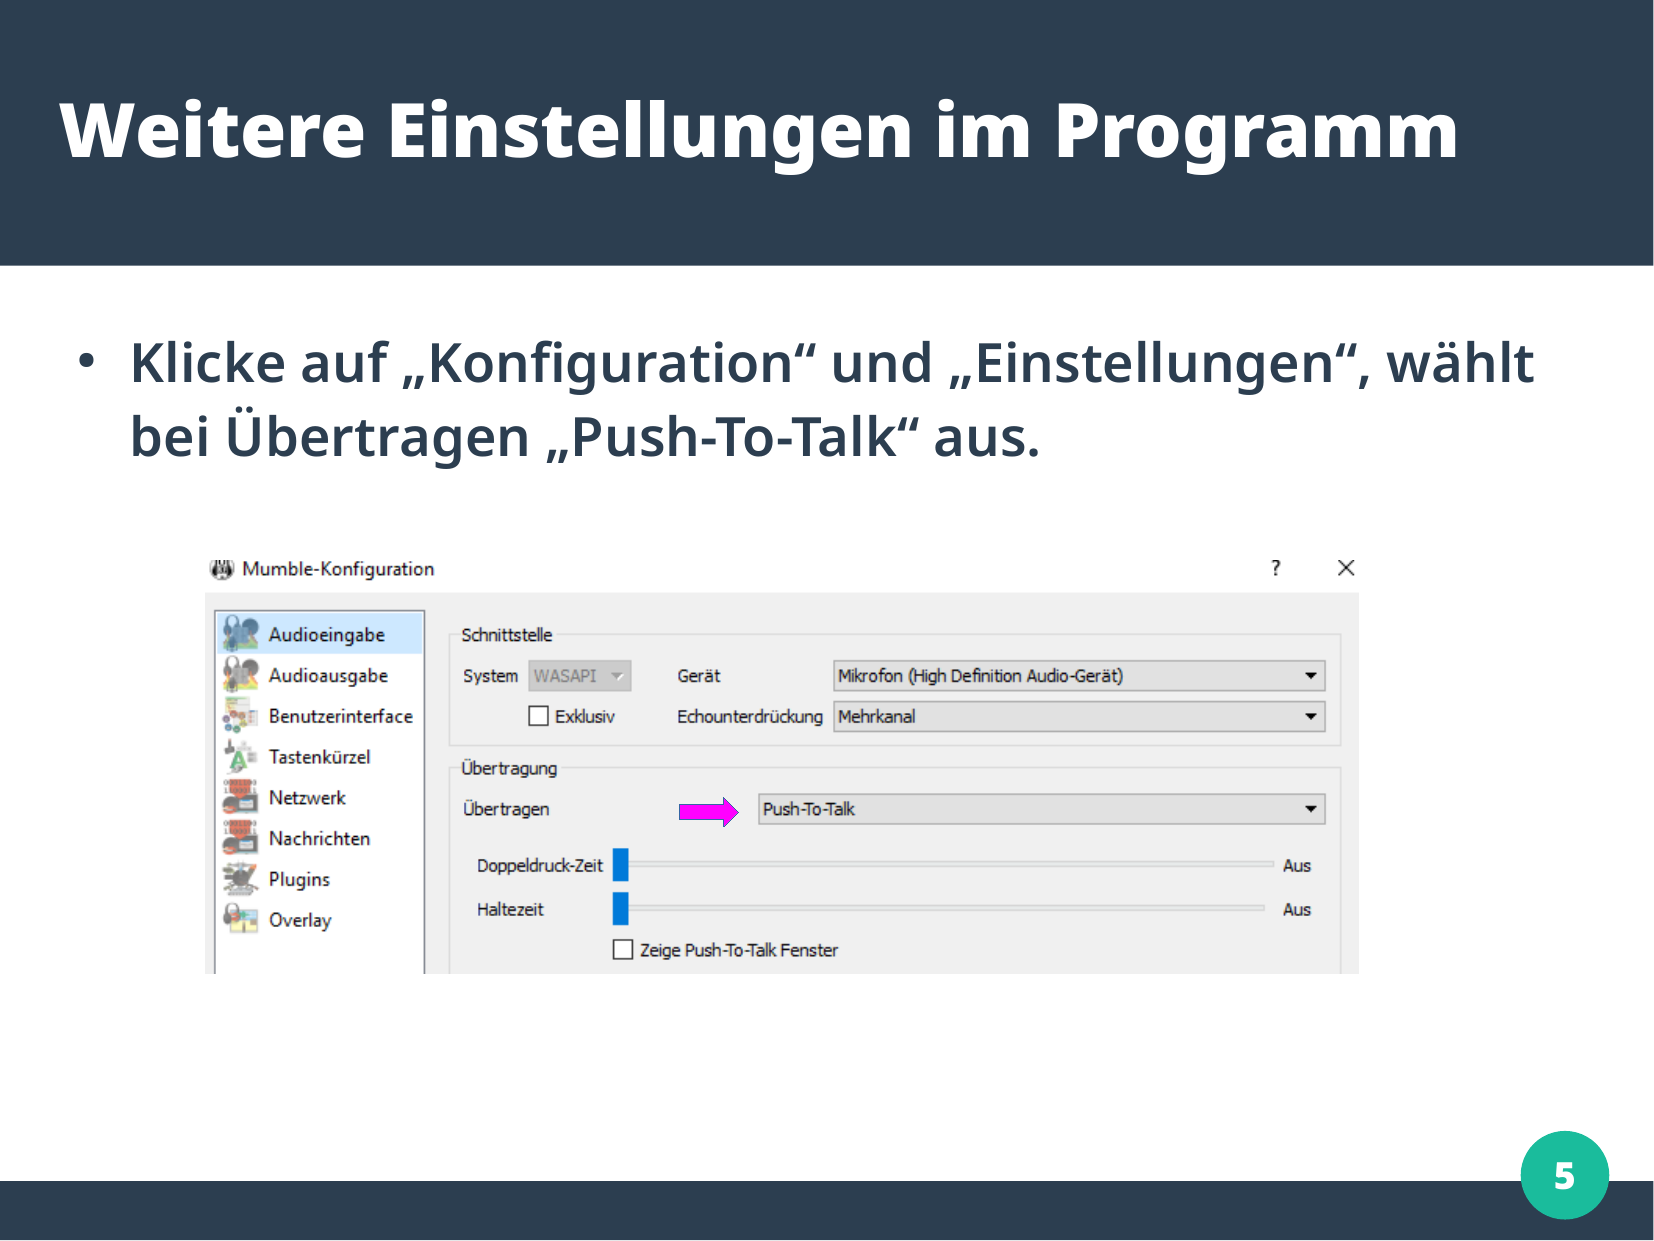

# Weitere Einstellungen im Programm
Klicke auf „Konfiguration“ und „Einstellungen“, wählt bei Übertragen „Push-To-Talk“ aus.
5